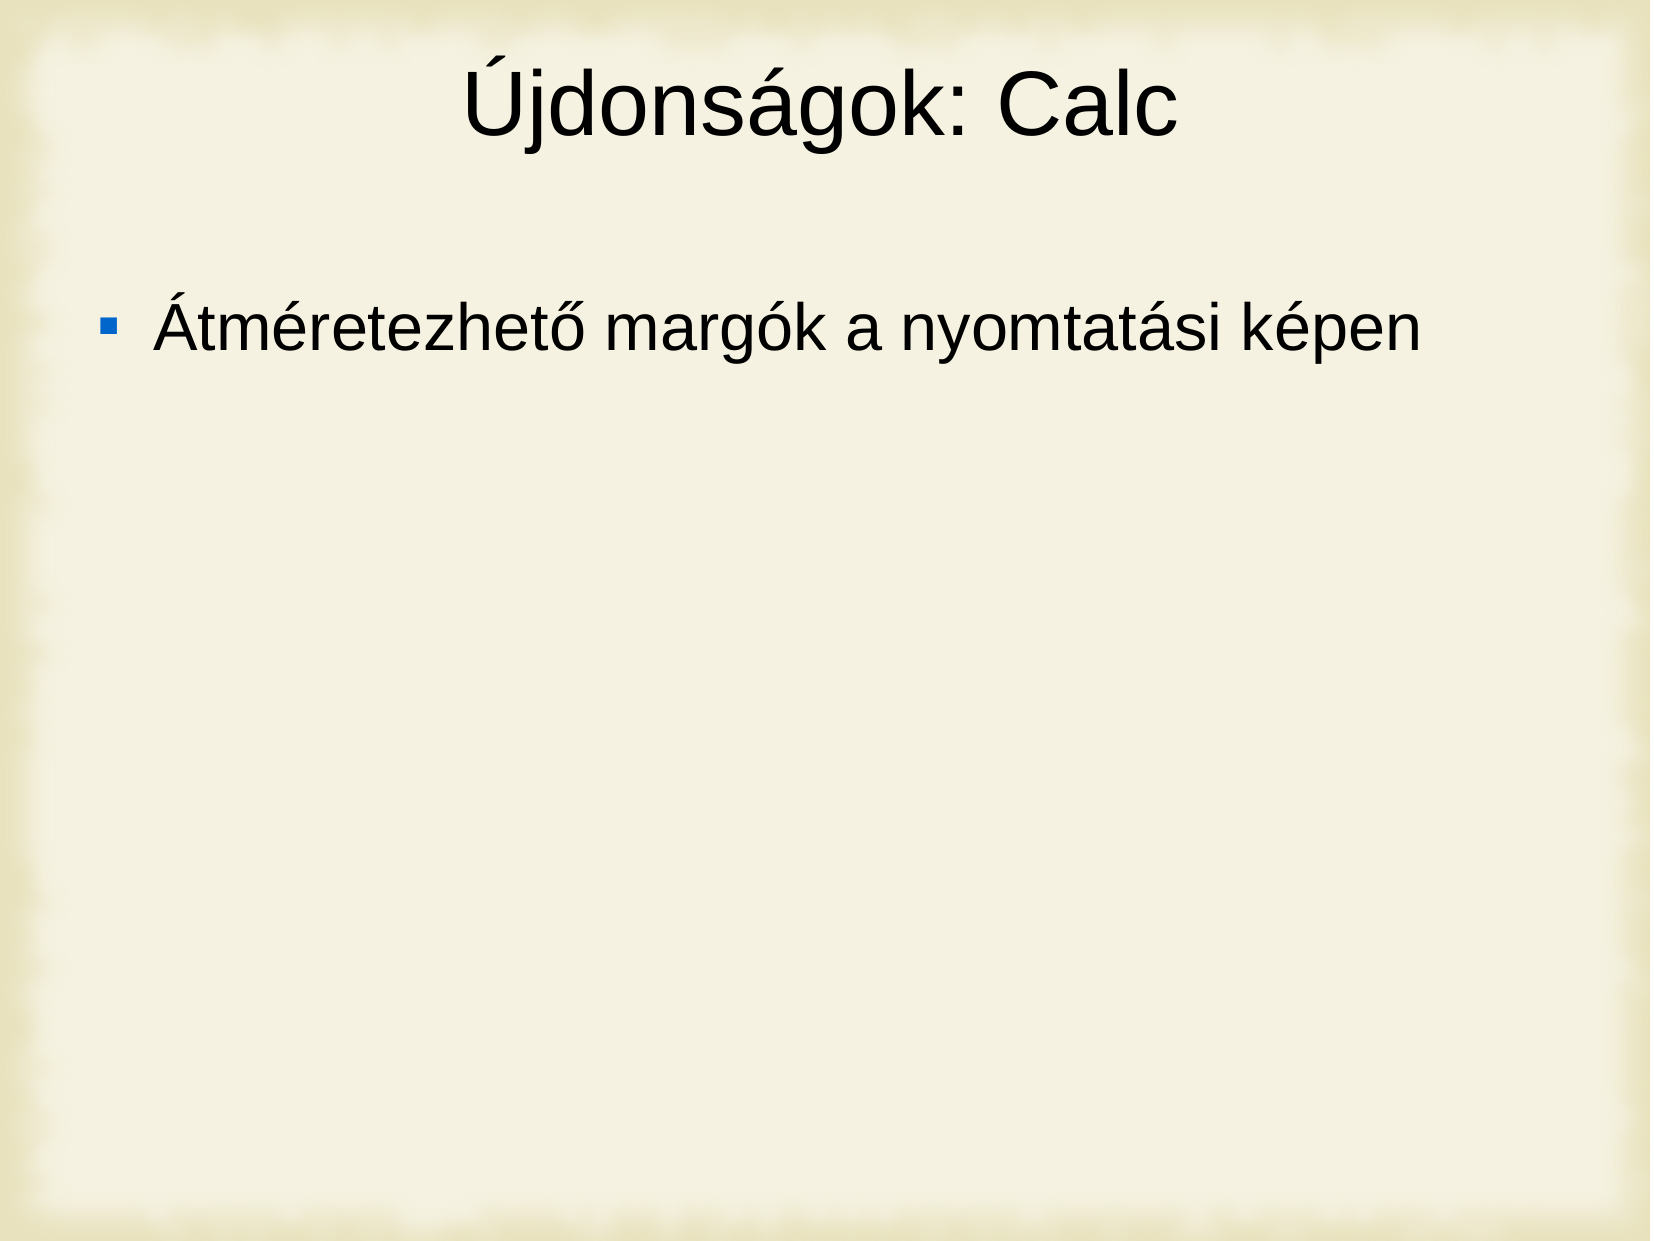

# Újdonságok: Calc
Átméretezhető margók a nyomtatási képen